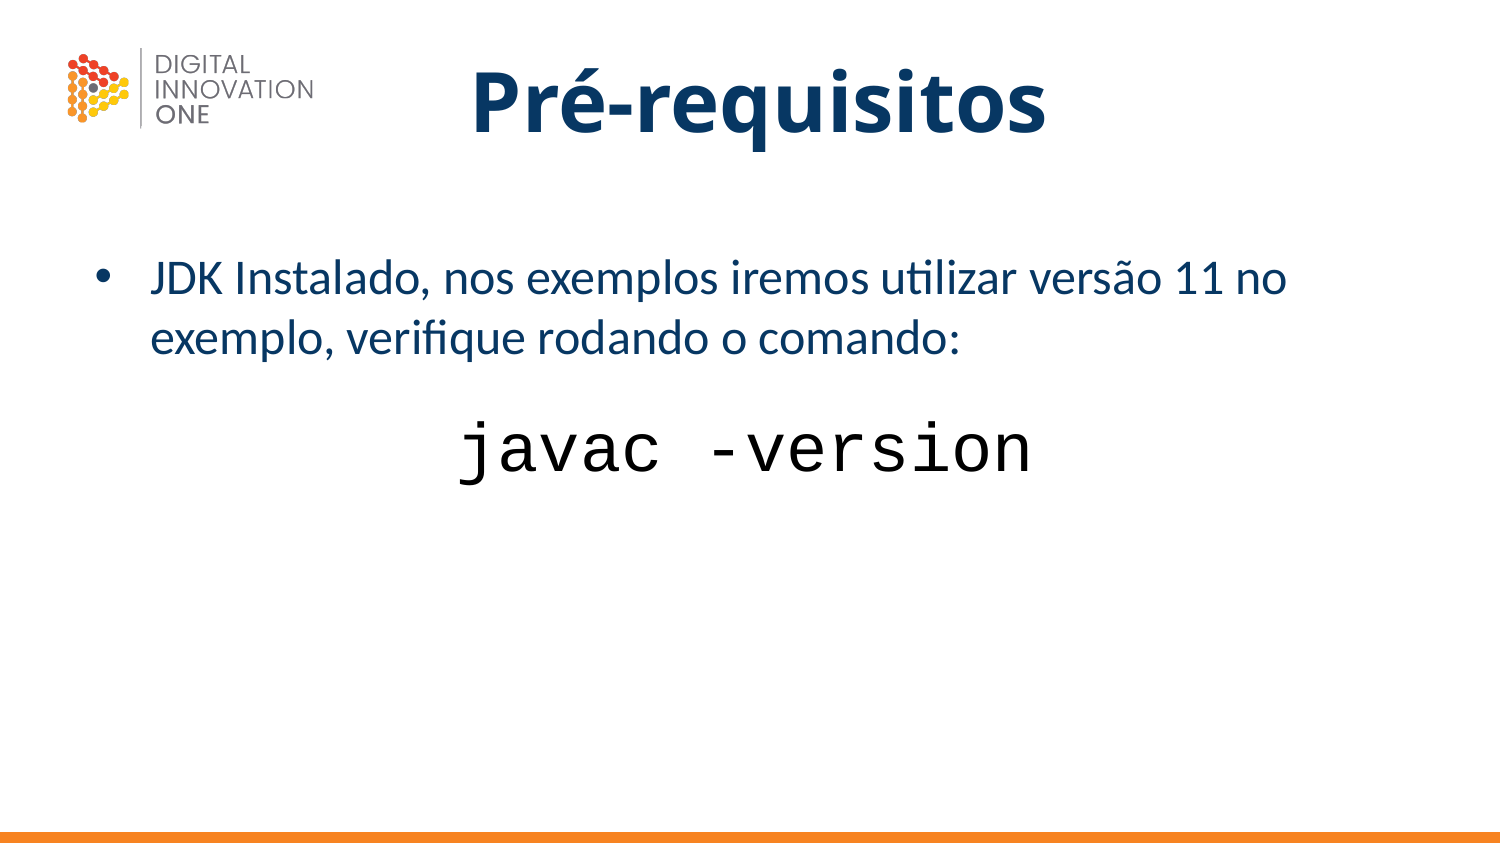

# Pré-requisitos
JDK Instalado, nos exemplos iremos utilizar versão 11 no exemplo, verifique rodando o comando:
javac -version